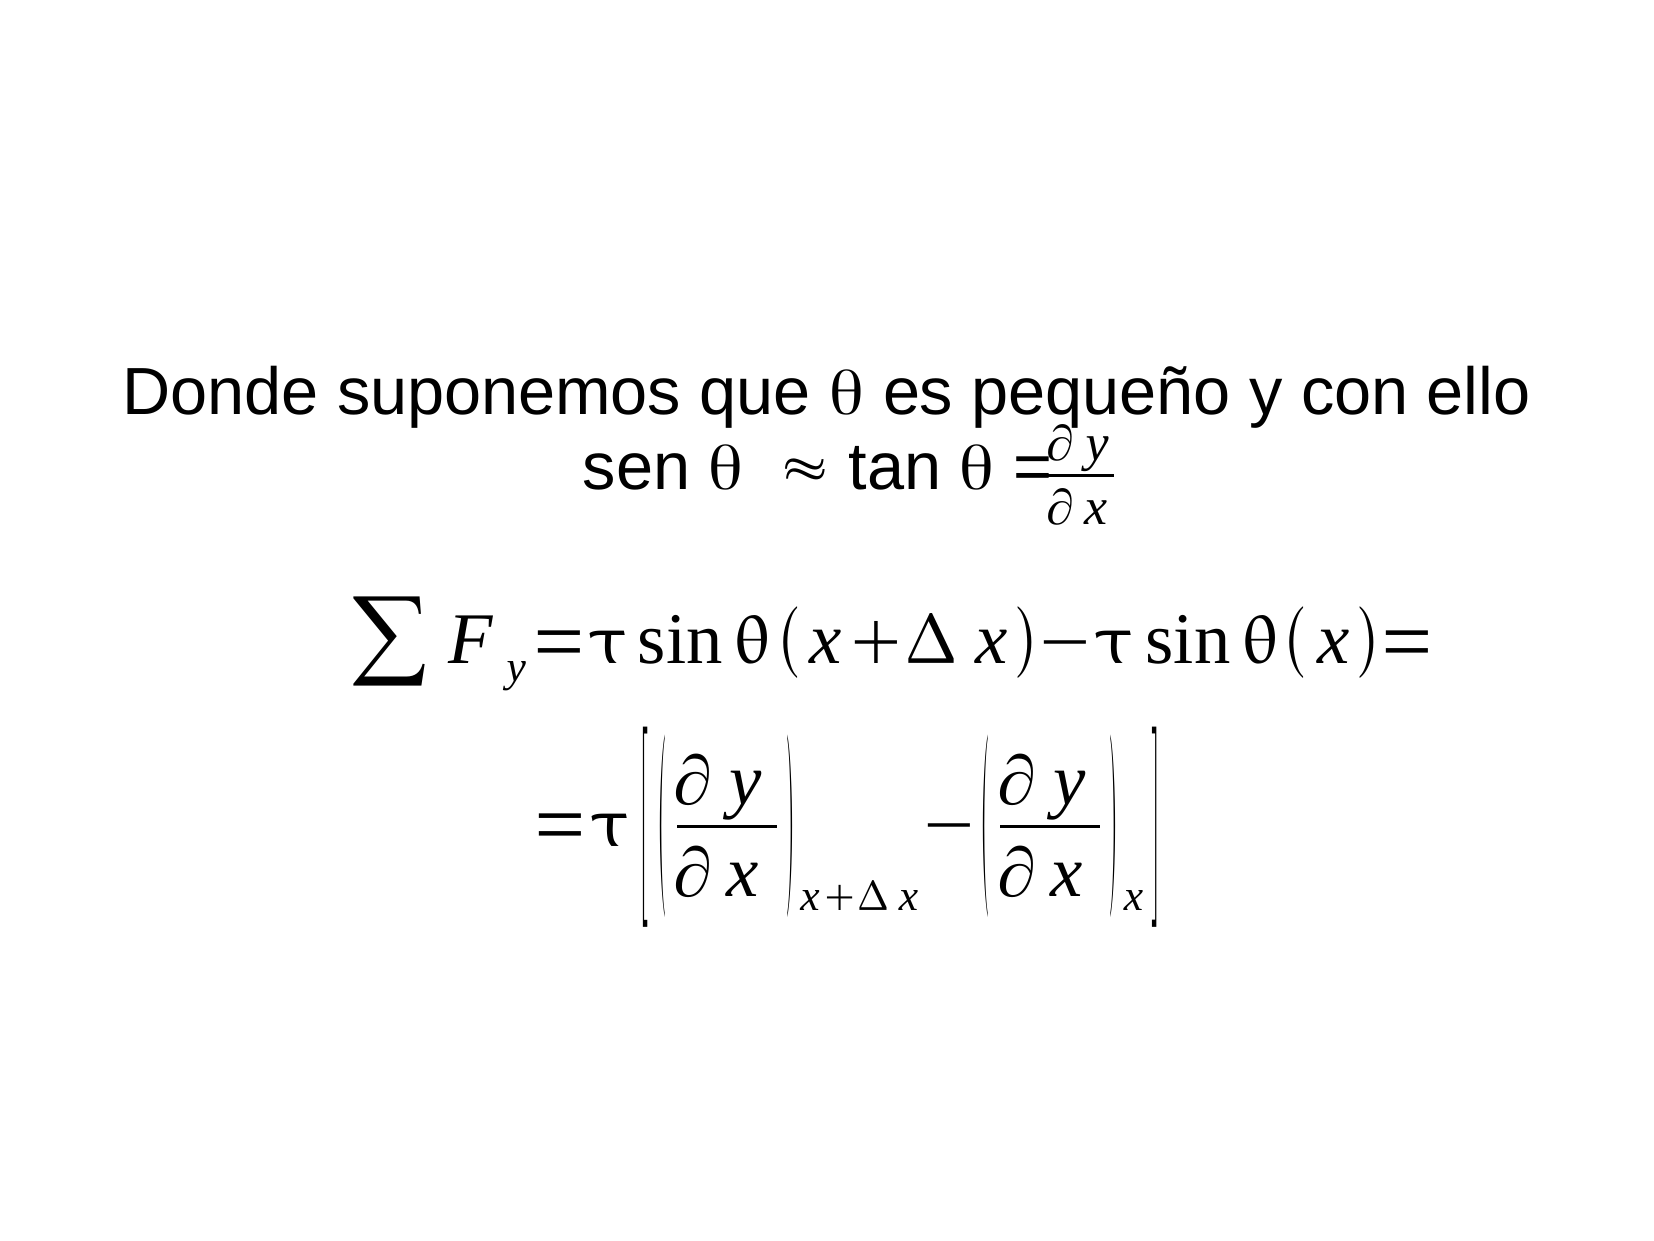

#
Donde suponemos que q es pequeño y con ello sen q  tan q =